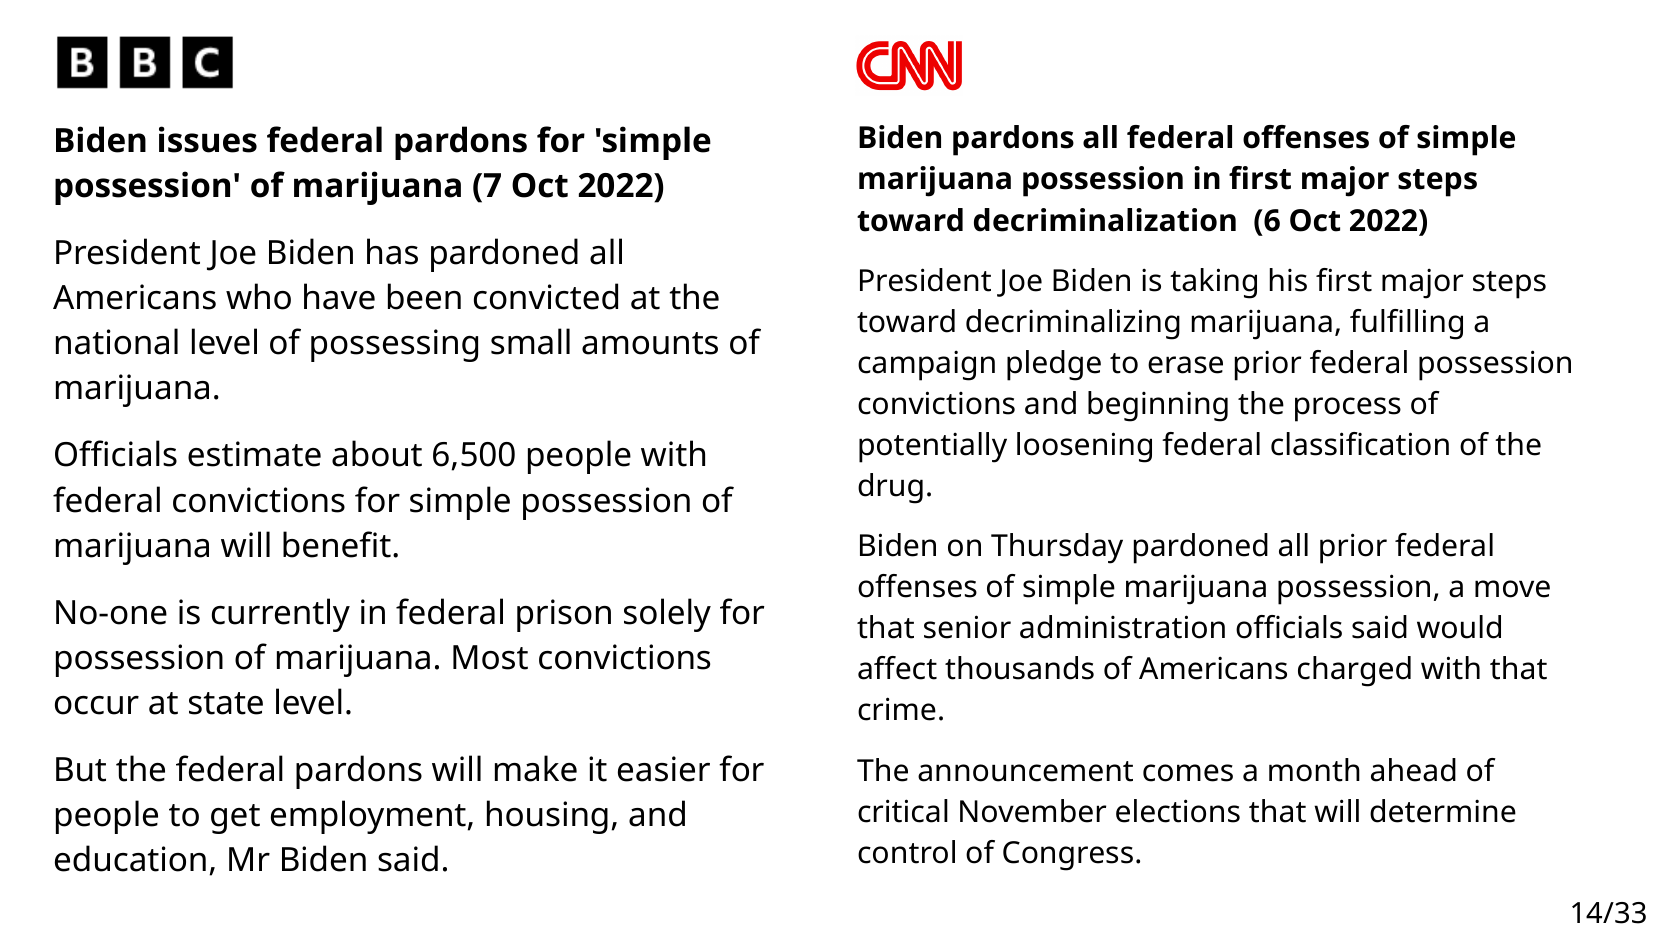

# Biden issues federal pardons for 'simple possession' of marijuana (7 Oct 2022)
President Joe Biden has pardoned all Americans who have been convicted at the national level of possessing small amounts of marijuana.
Officials estimate about 6,500 people with federal convictions for simple possession of marijuana will benefit.
No-one is currently in federal prison solely for possession of marijuana. Most convictions occur at state level.
But the federal pardons will make it easier for people to get employment, housing, and education, Mr Biden said.
Biden pardons all federal offenses of simple marijuana possession in first major steps toward decriminalization (6 Oct 2022)
President Joe Biden is taking his first major steps toward decriminalizing marijuana, fulfilling a campaign pledge to erase prior federal possession convictions and beginning the process of potentially loosening federal classification of the drug.
Biden on Thursday pardoned all prior federal offenses of simple marijuana possession, a move that senior administration officials said would affect thousands of Americans charged with that crime.
The announcement comes a month ahead of critical November elections that will determine control of Congress.
14